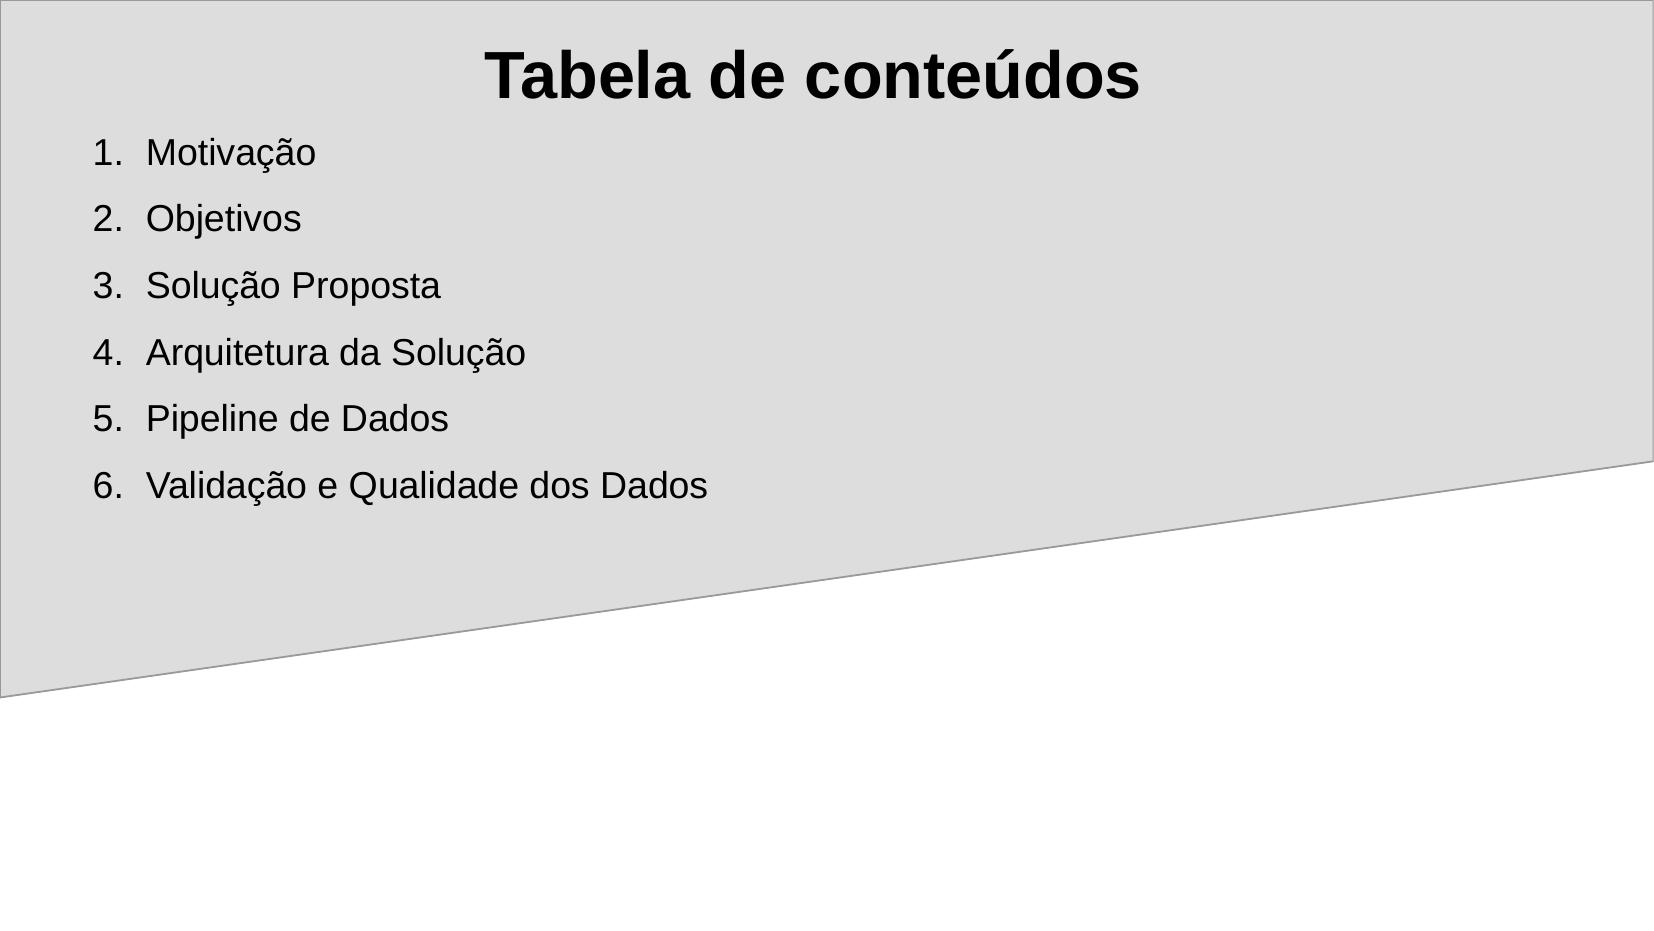

# Tabela de conteúdos
Motivação
Objetivos
Solução Proposta
Arquitetura da Solução
Pipeline de Dados
Validação e Qualidade dos Dados